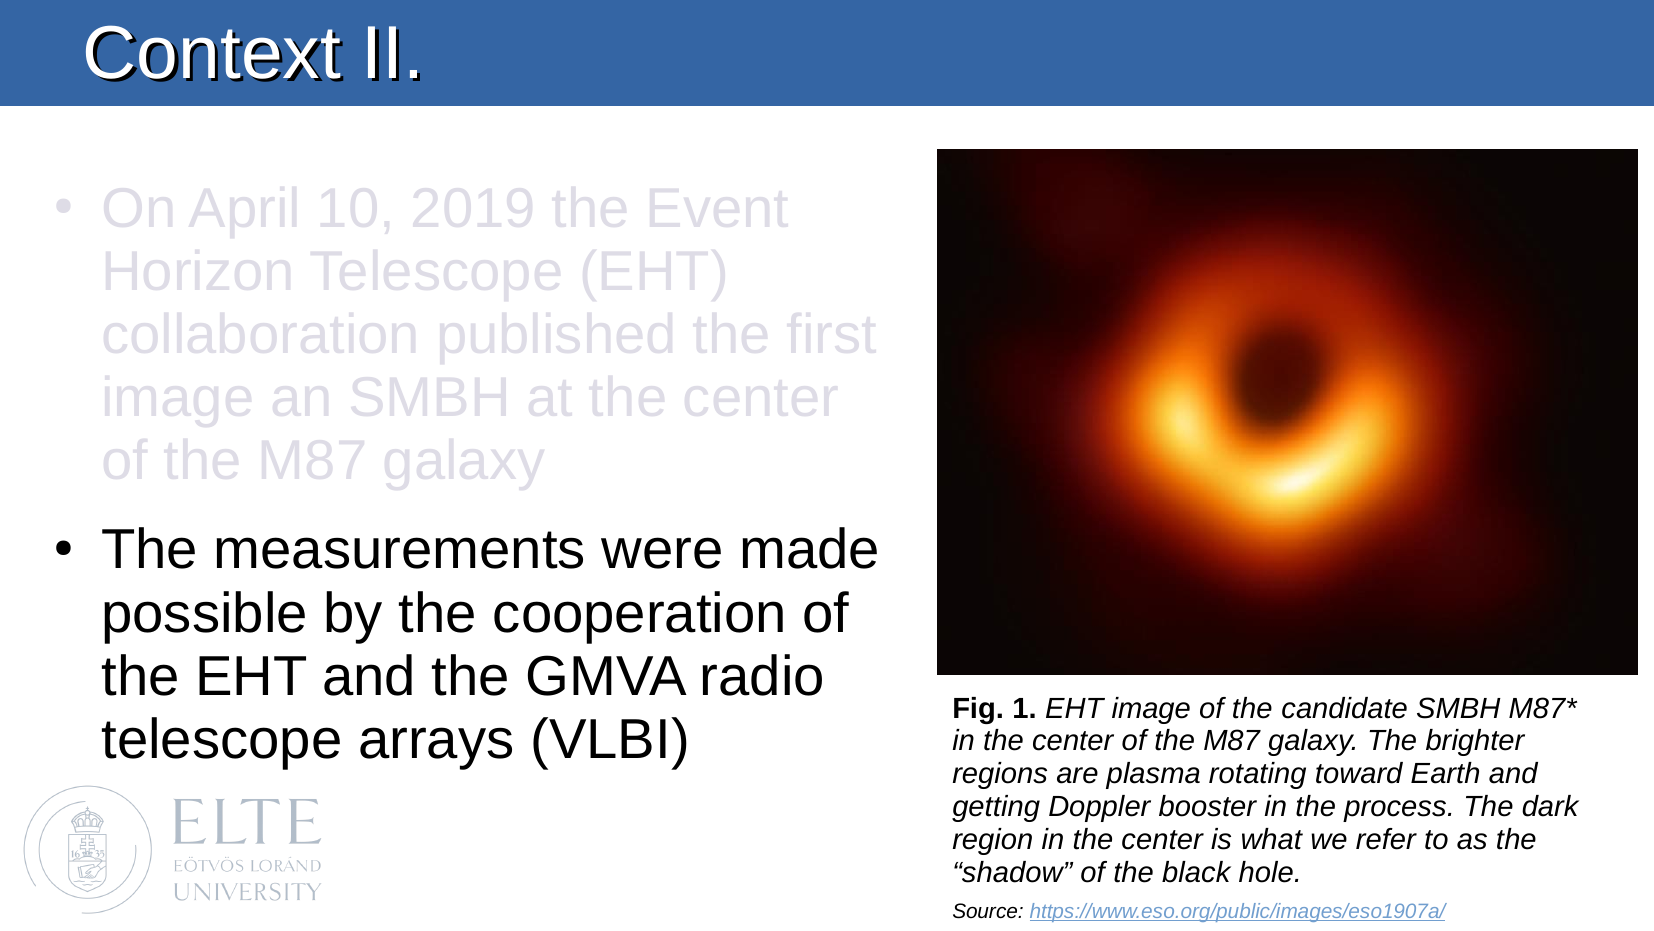

Context II.
# On April 10, 2019 the Event Horizon Telescope (EHT) collaboration published the first image an SMBH at the center of the M87 galaxy
The measurements were made possible by the cooperation of the EHT and the GMVA radio telescope arrays (VLBI)
Fig. 1. EHT image of the candidate SMBH M87* in the center of the M87 galaxy. The brighter regions are plasma rotating toward Earth and getting Doppler booster in the process. The dark region in the center is what we refer to as the “shadow” of the black hole.
Source: https://www.eso.org/public/images/eso1907a/